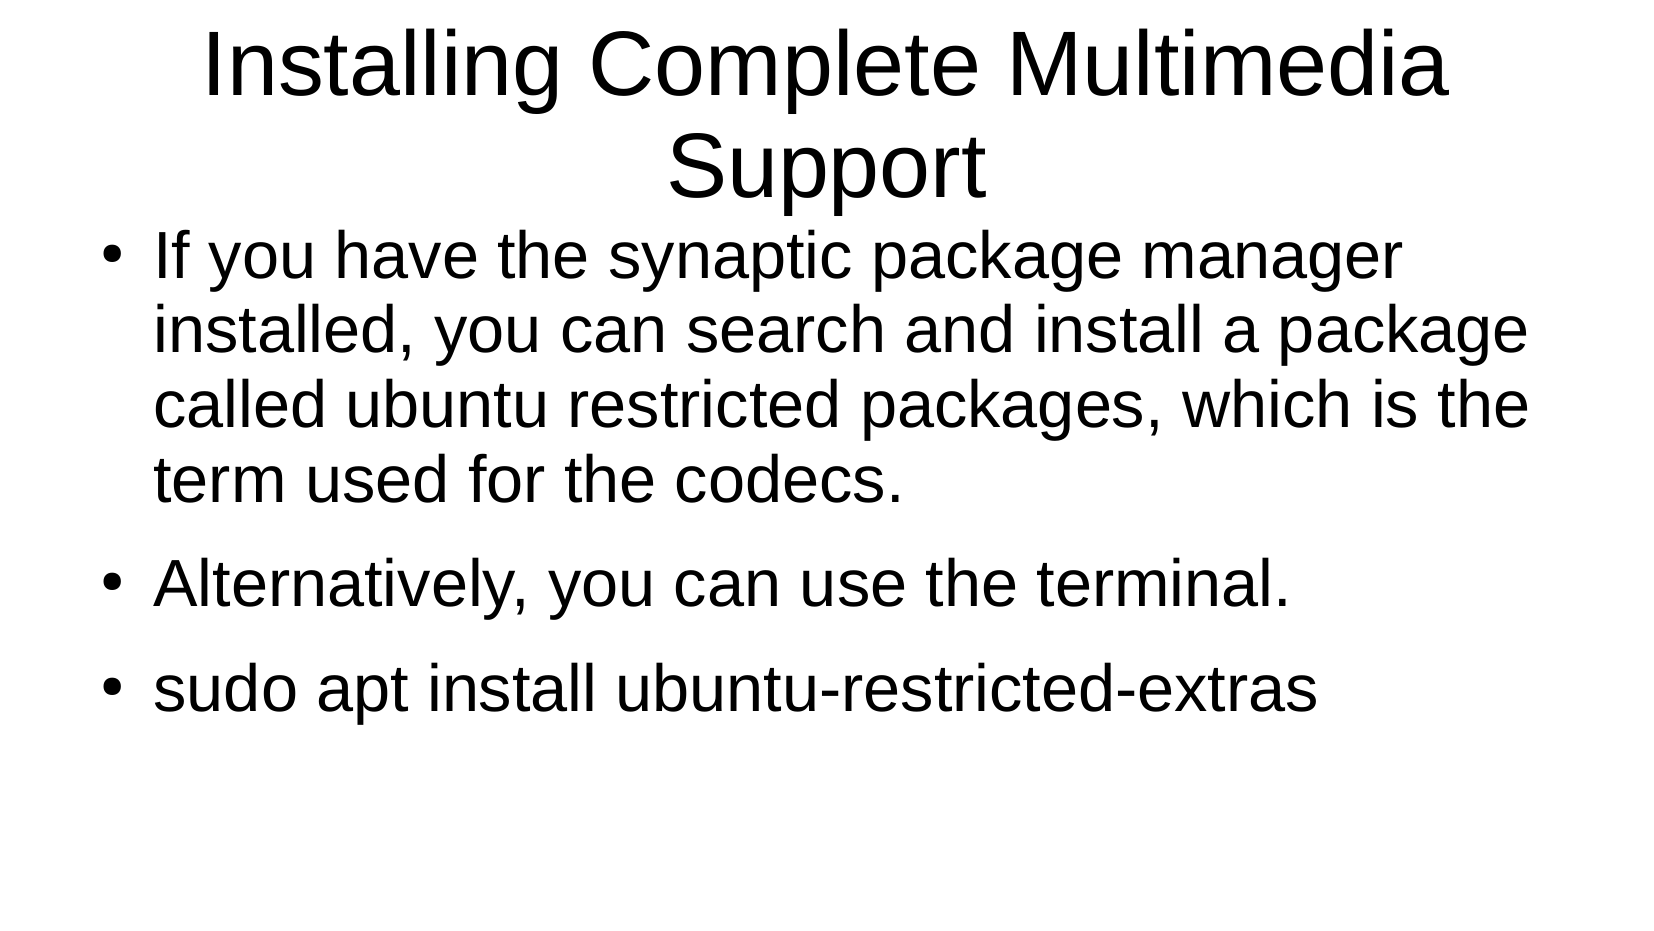

# Installing Complete Multimedia Support
If you have the synaptic package manager installed, you can search and install a package called ubuntu restricted packages, which is the term used for the codecs.
Alternatively, you can use the terminal.
sudo apt install ubuntu-restricted-extras